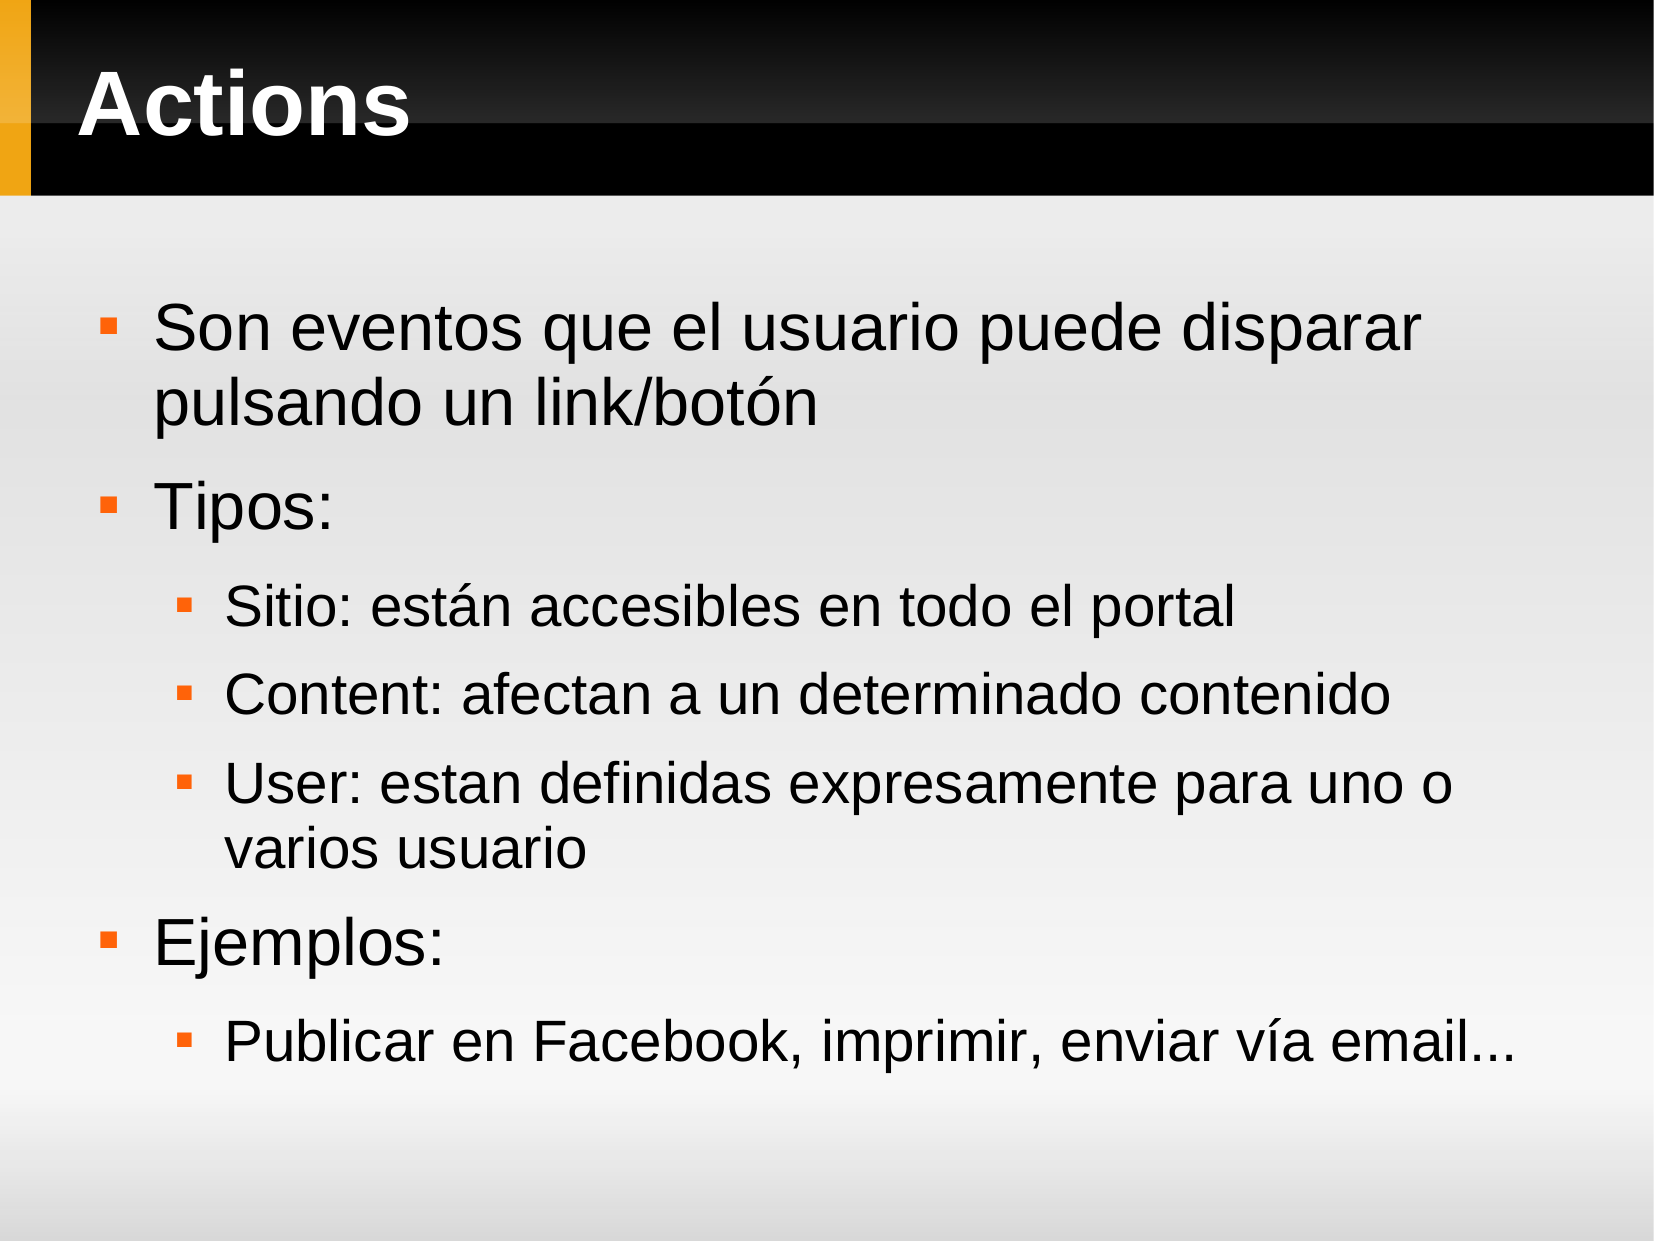

# Actions
Son eventos que el usuario puede disparar pulsando un link/botón
Tipos:
Sitio: están accesibles en todo el portal
Content: afectan a un determinado contenido
User: estan definidas expresamente para uno o varios usuario
Ejemplos:
Publicar en Facebook, imprimir, enviar vía email...